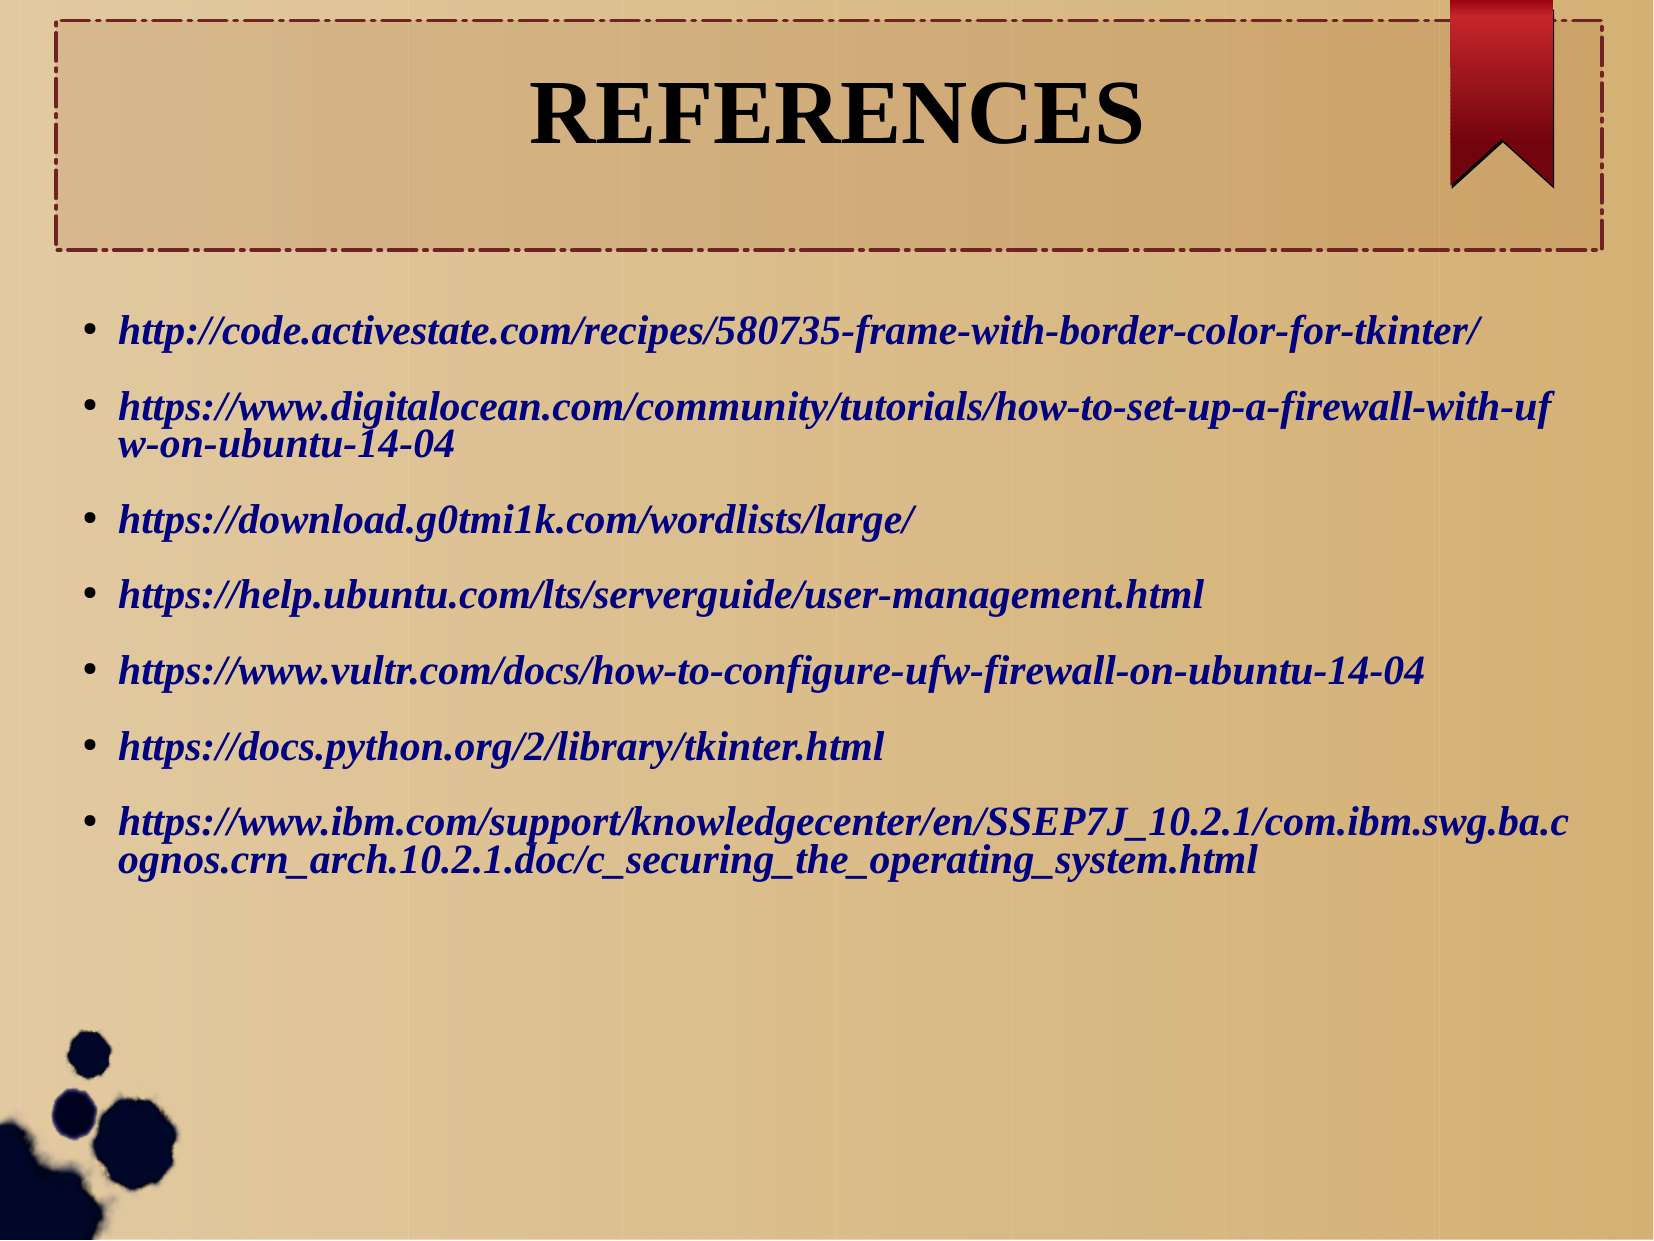

# REFERENCES
http://code.activestate.com/recipes/580735-frame-with-border-color-for-tkinter/
https://www.digitalocean.com/community/tutorials/how-to-set-up-a-firewall-with-ufw-on-ubuntu-14-04
https://download.g0tmi1k.com/wordlists/large/
https://help.ubuntu.com/lts/serverguide/user-management.html
https://www.vultr.com/docs/how-to-configure-ufw-firewall-on-ubuntu-14-04
https://docs.python.org/2/library/tkinter.html
https://www.ibm.com/support/knowledgecenter/en/SSEP7J_10.2.1/com.ibm.swg.ba.cognos.crn_arch.10.2.1.doc/c_securing_the_operating_system.html